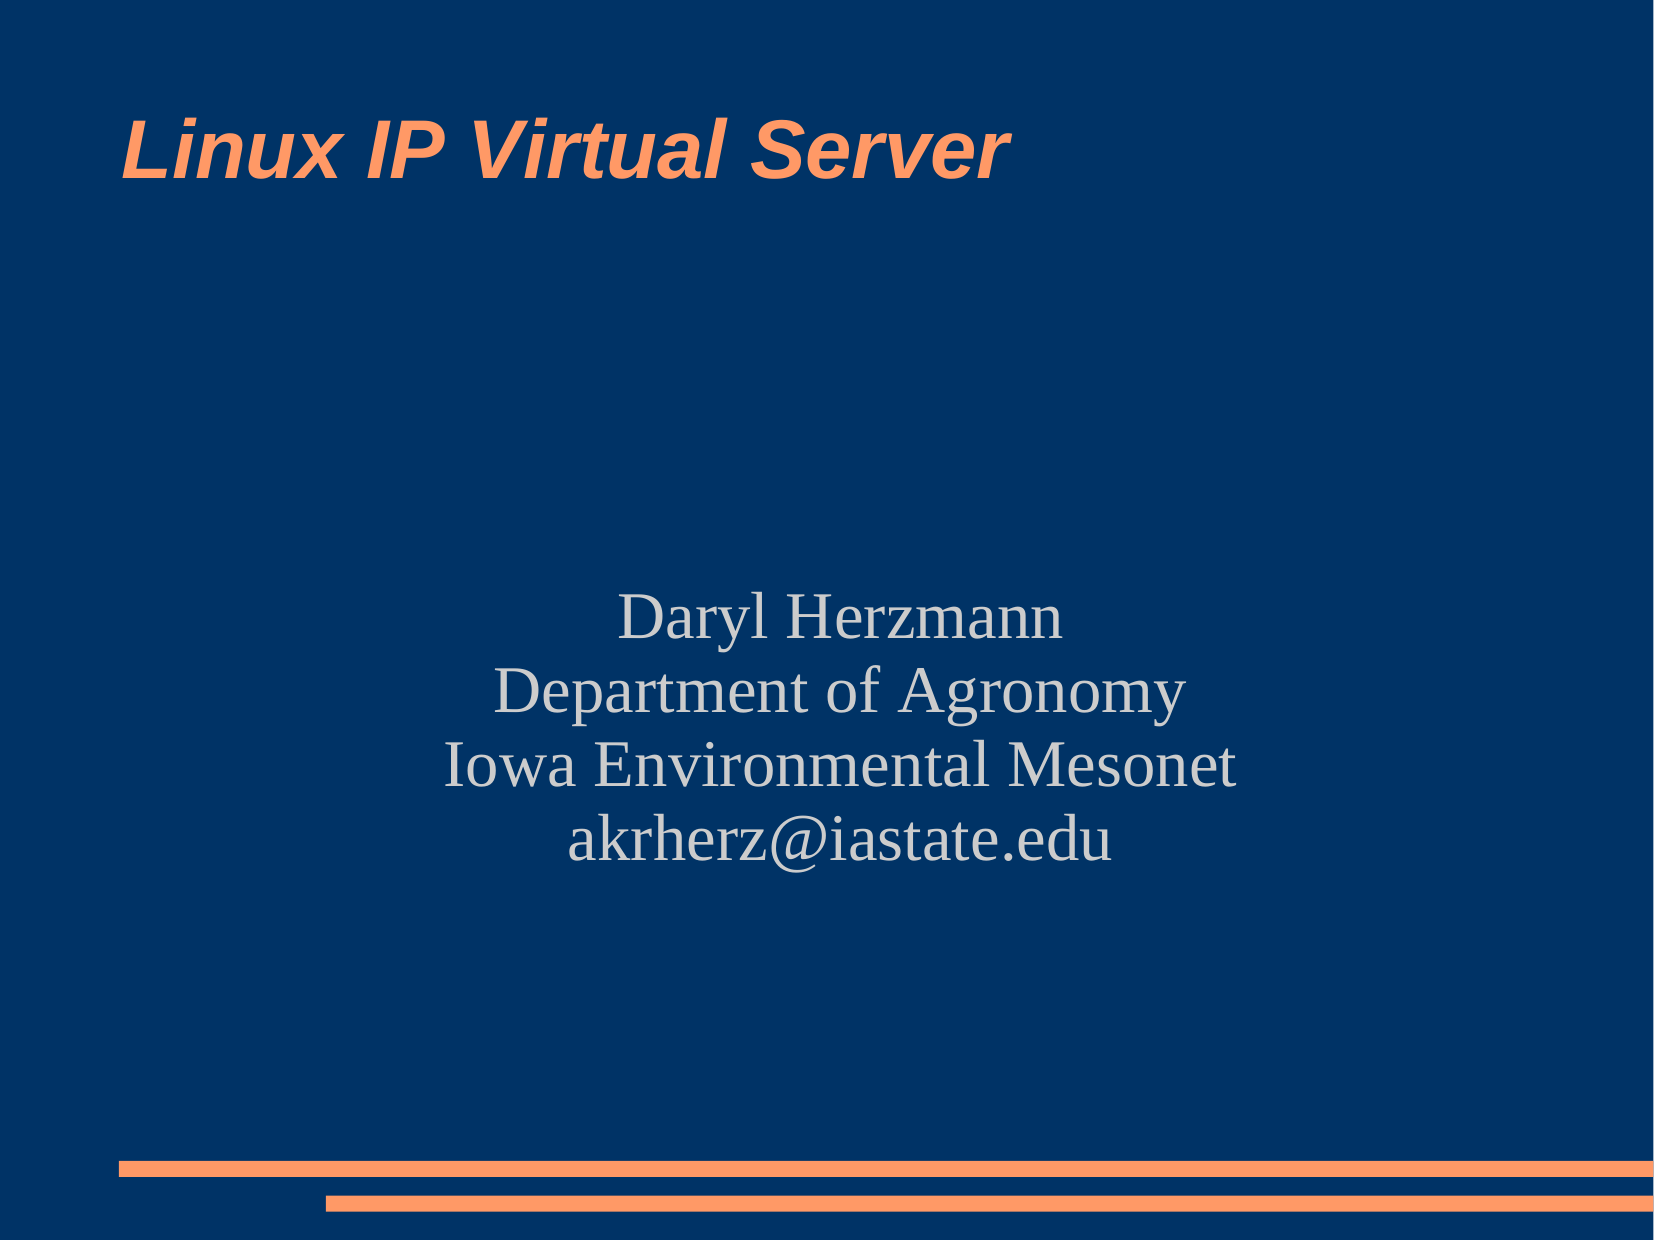

# Linux IP Virtual Server
Daryl Herzmann
Department of Agronomy
Iowa Environmental Mesonet
akrherz@iastate.edu